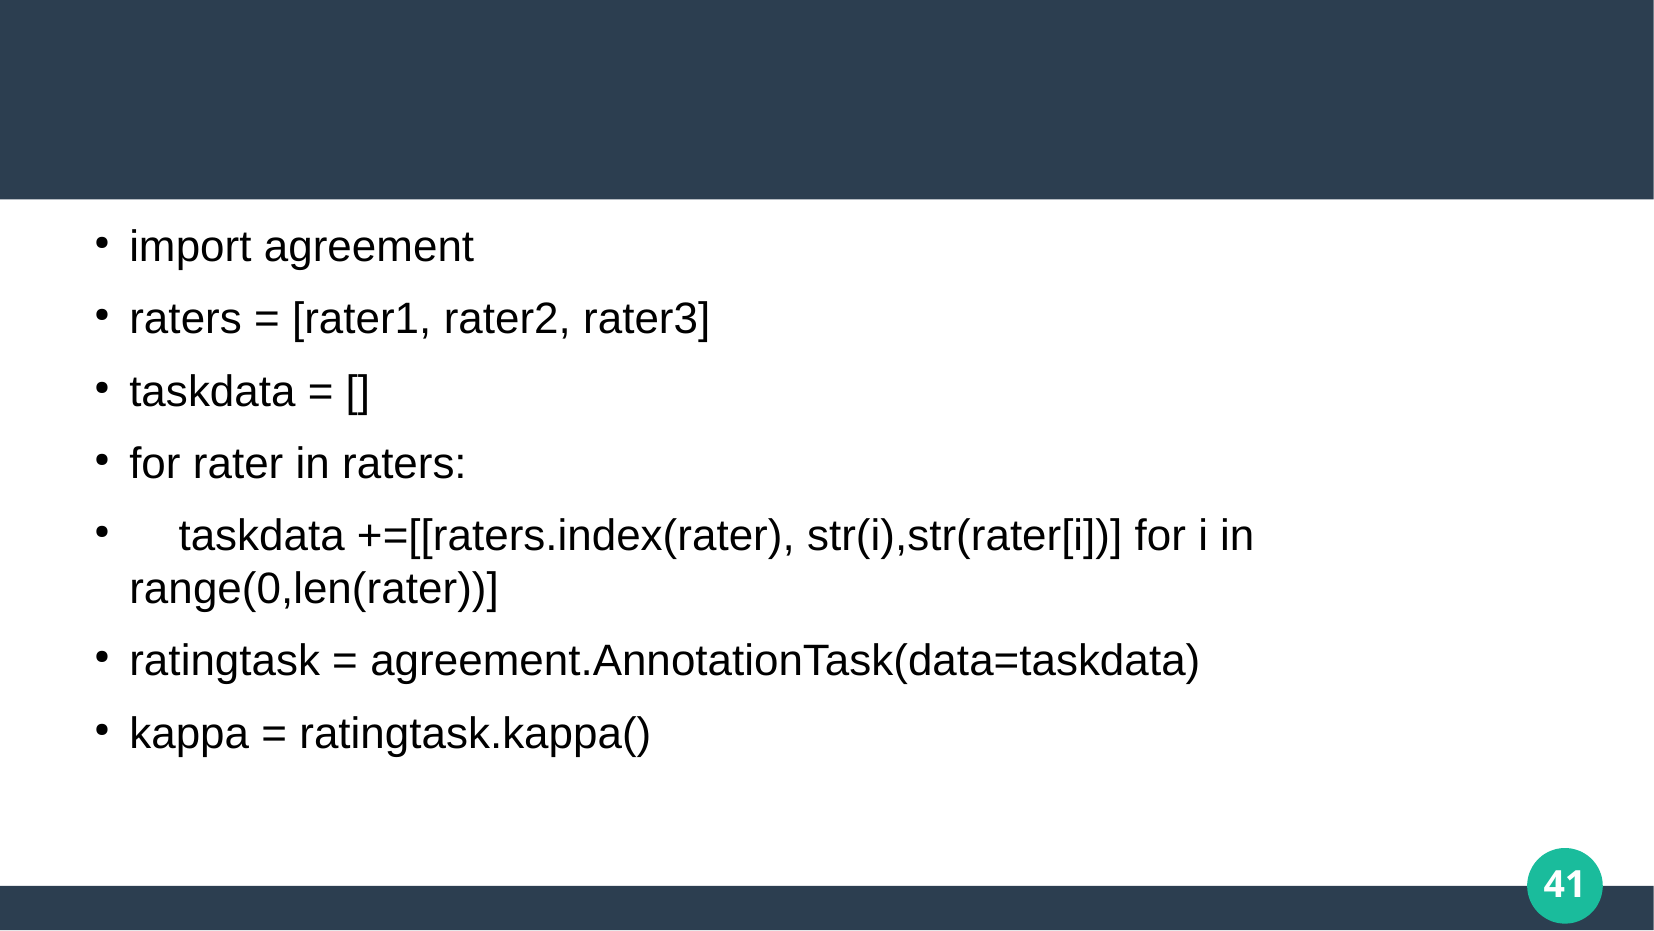

#
import agreement
raters = [rater1, rater2, rater3]
taskdata = []
for rater in raters:
 taskdata +=[[raters.index(rater), str(i),str(rater[i])] for i in range(0,len(rater))]
ratingtask = agreement.AnnotationTask(data=taskdata)
kappa = ratingtask.kappa()